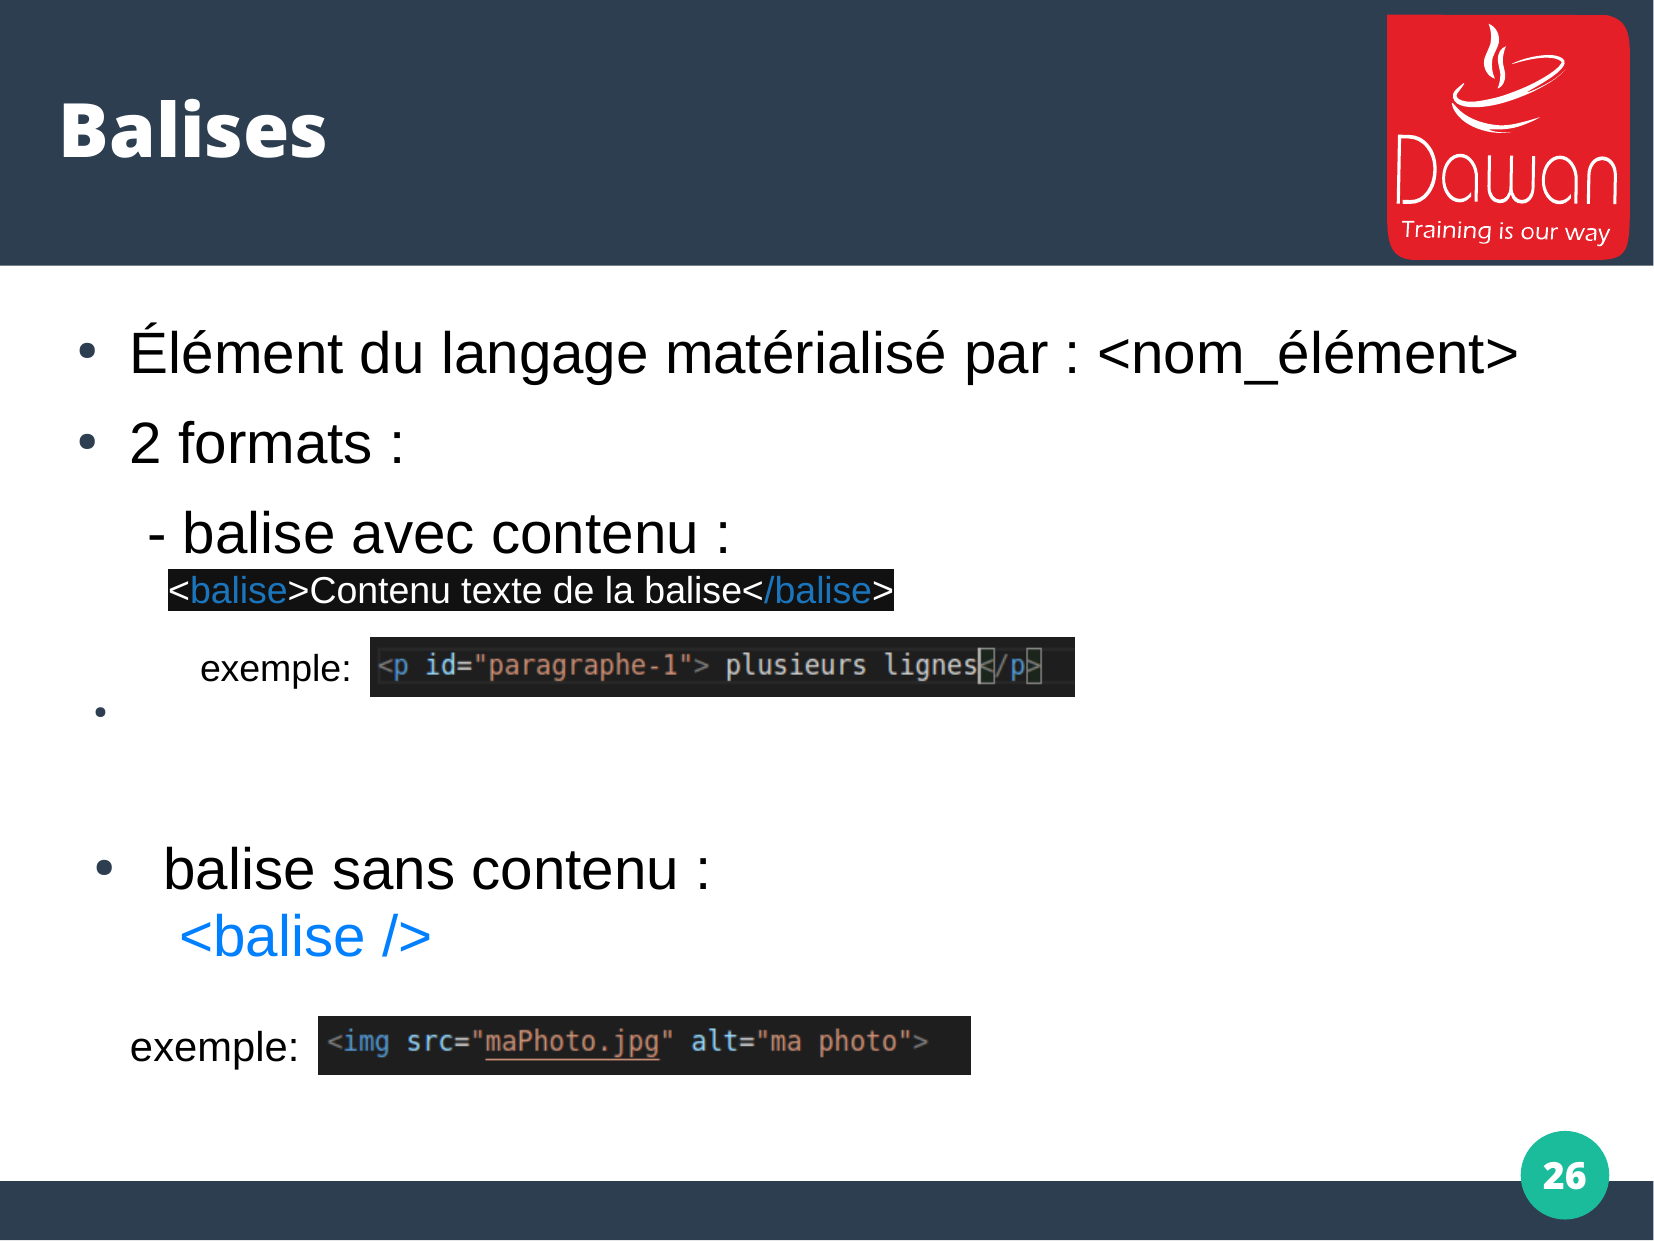

# Balises
Élément du langage matérialisé par : <nom_élément>
2 formats :
- balise avec contenu :
 <balise>Contenu texte de la balise</balise>
exemple:
 balise sans contenu :
 <balise />
exemple:
26